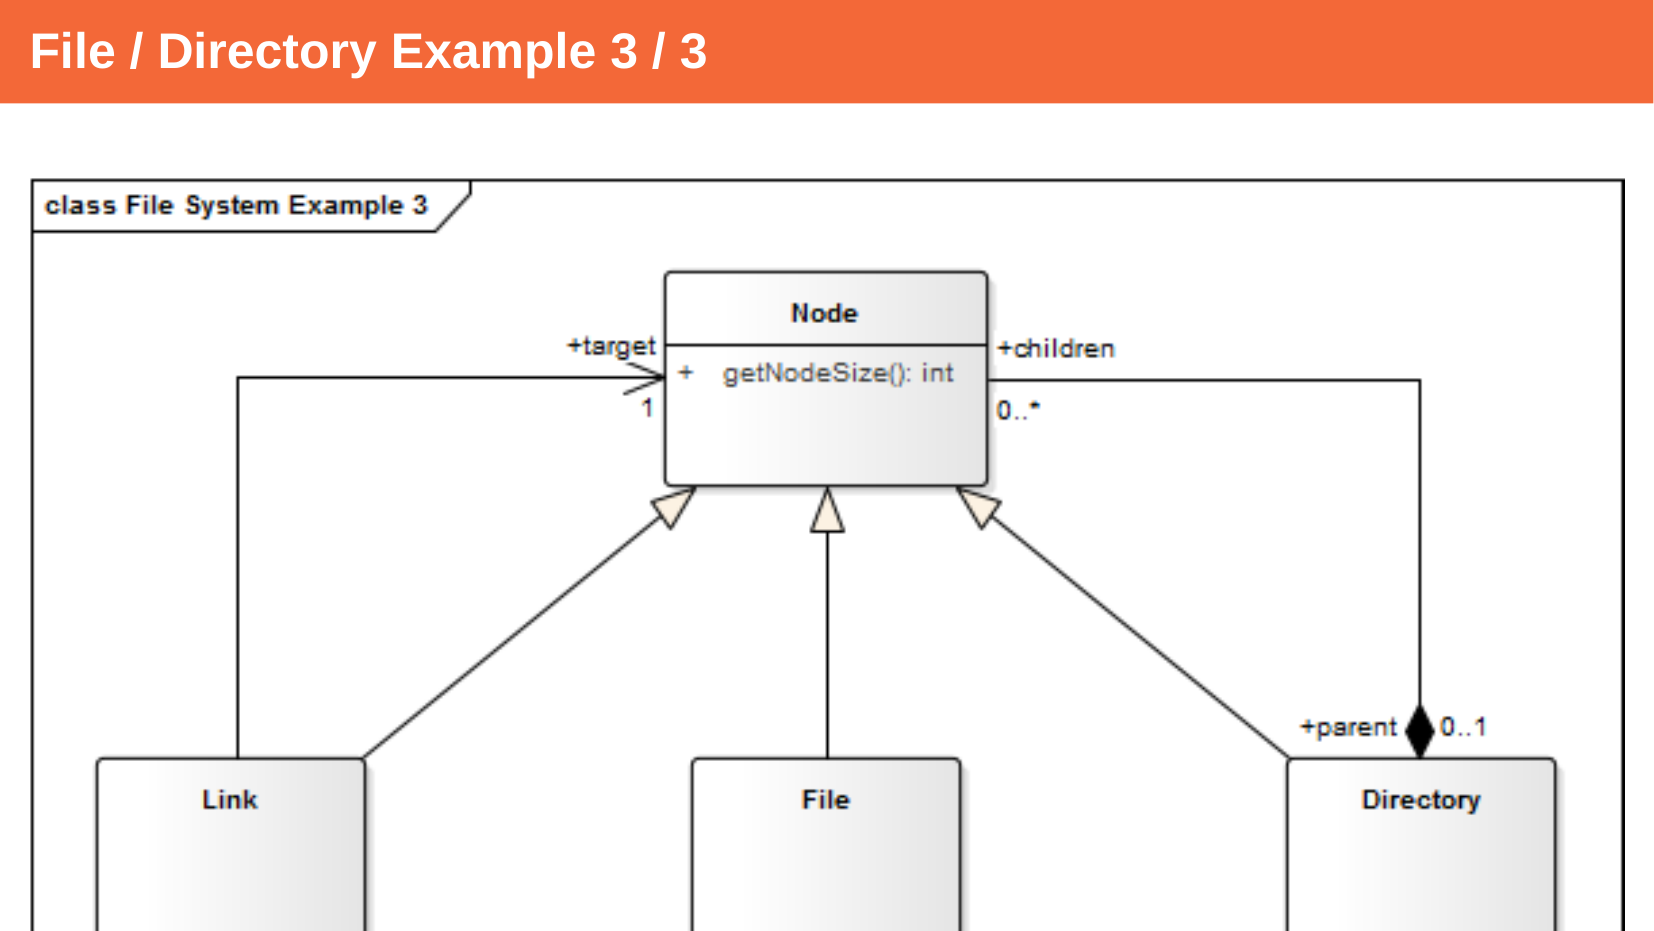

# File / Directory Example 3 / 3
Advanced Design and Programming
5
© 2019 Dirk Riehle - Some Rights Reserved